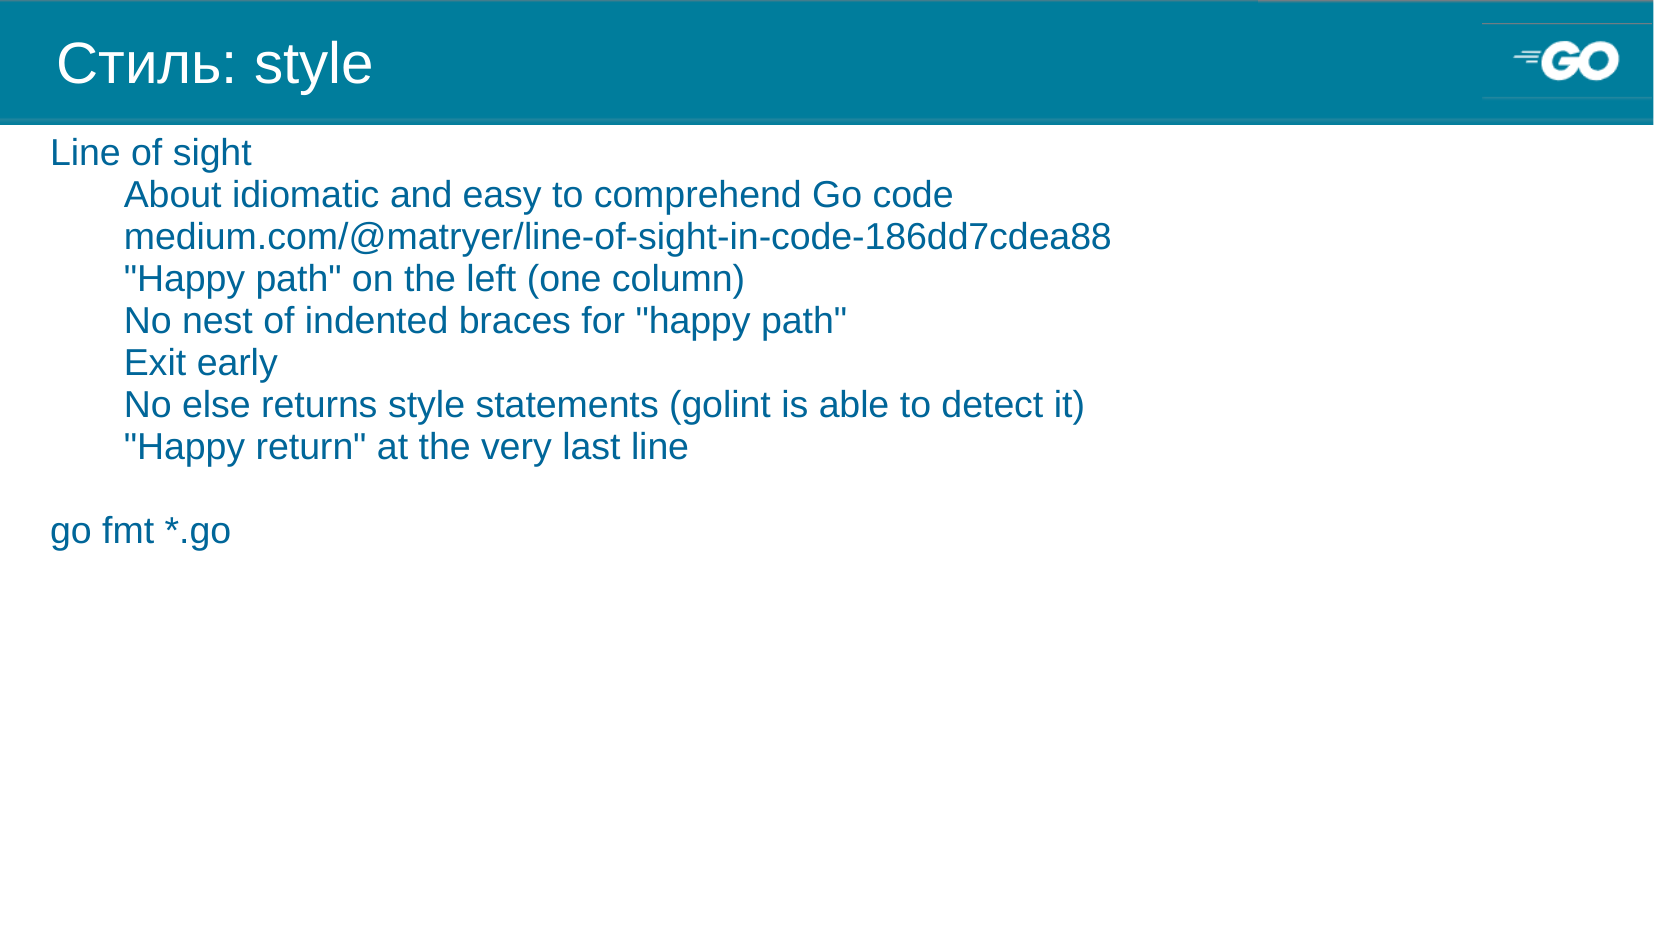

Стиль: style
Line of sight
	About idiomatic and easy to comprehend Go code
	medium.com/@matryer/line-of-sight-in-code-186dd7cdea88
	"Happy path" on the left (one column)
	No nest of indented braces for "happy path"
	Exit early
	No else returns style statements (golint is able to detect it)
	"Happy return" at the very last line
go fmt *.go